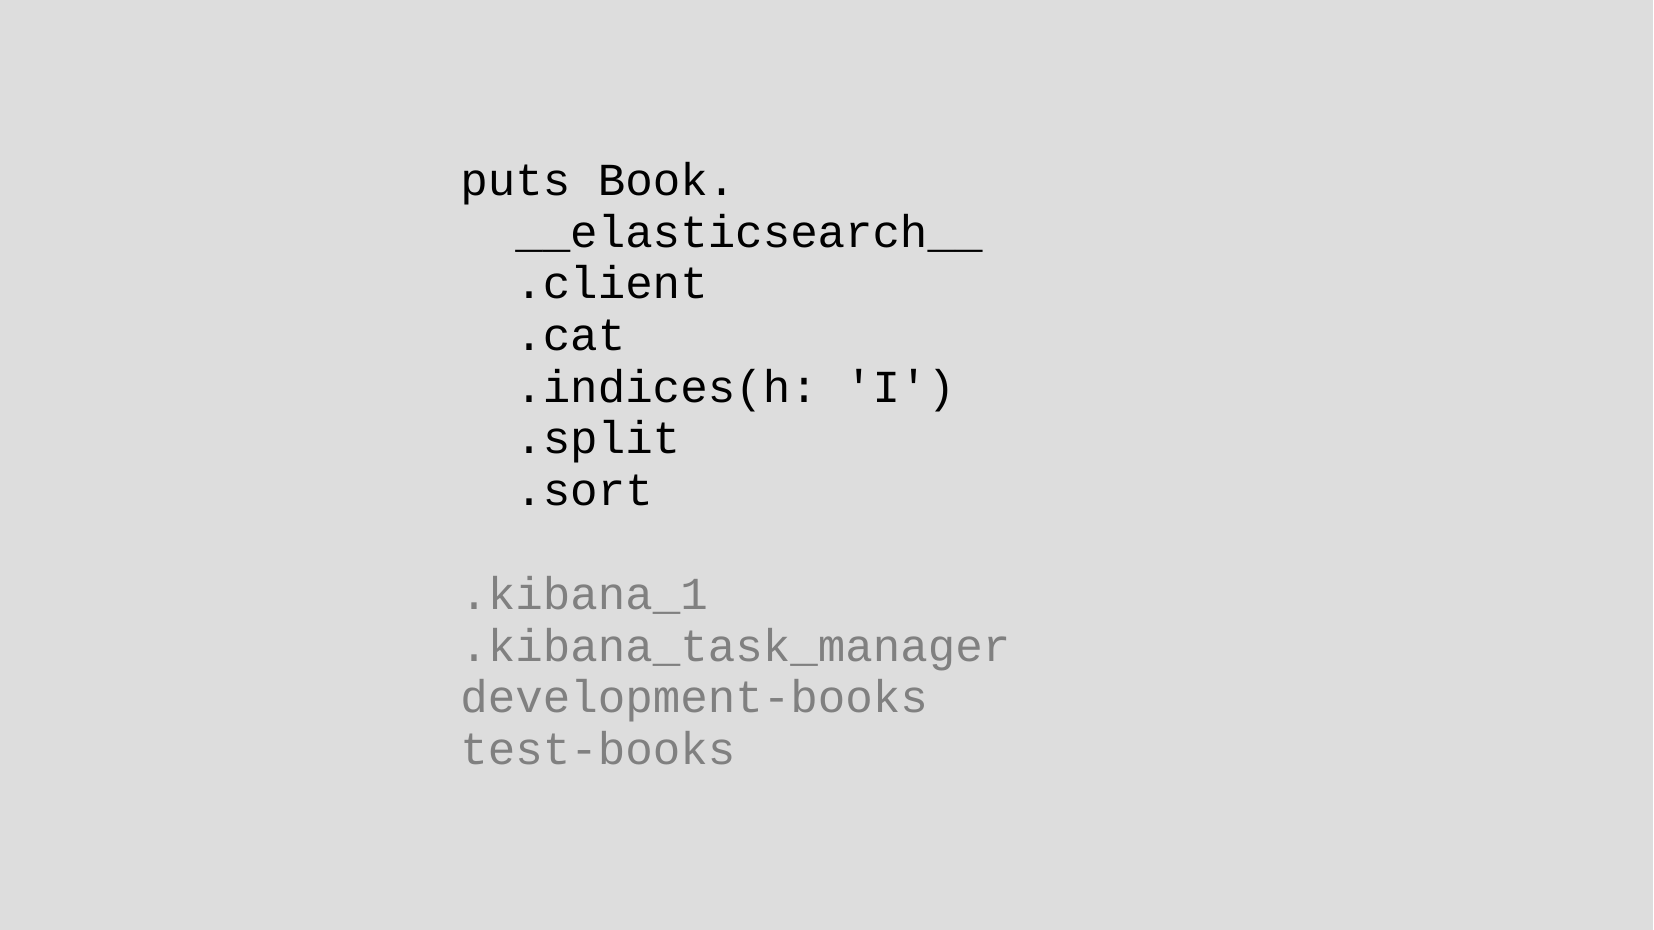

puts Book.
 __elasticsearch__
 .client
 .cat
 .indices(h: 'I')
 .split
 .sort
.kibana_1
.kibana_task_manager
development-books
test-books